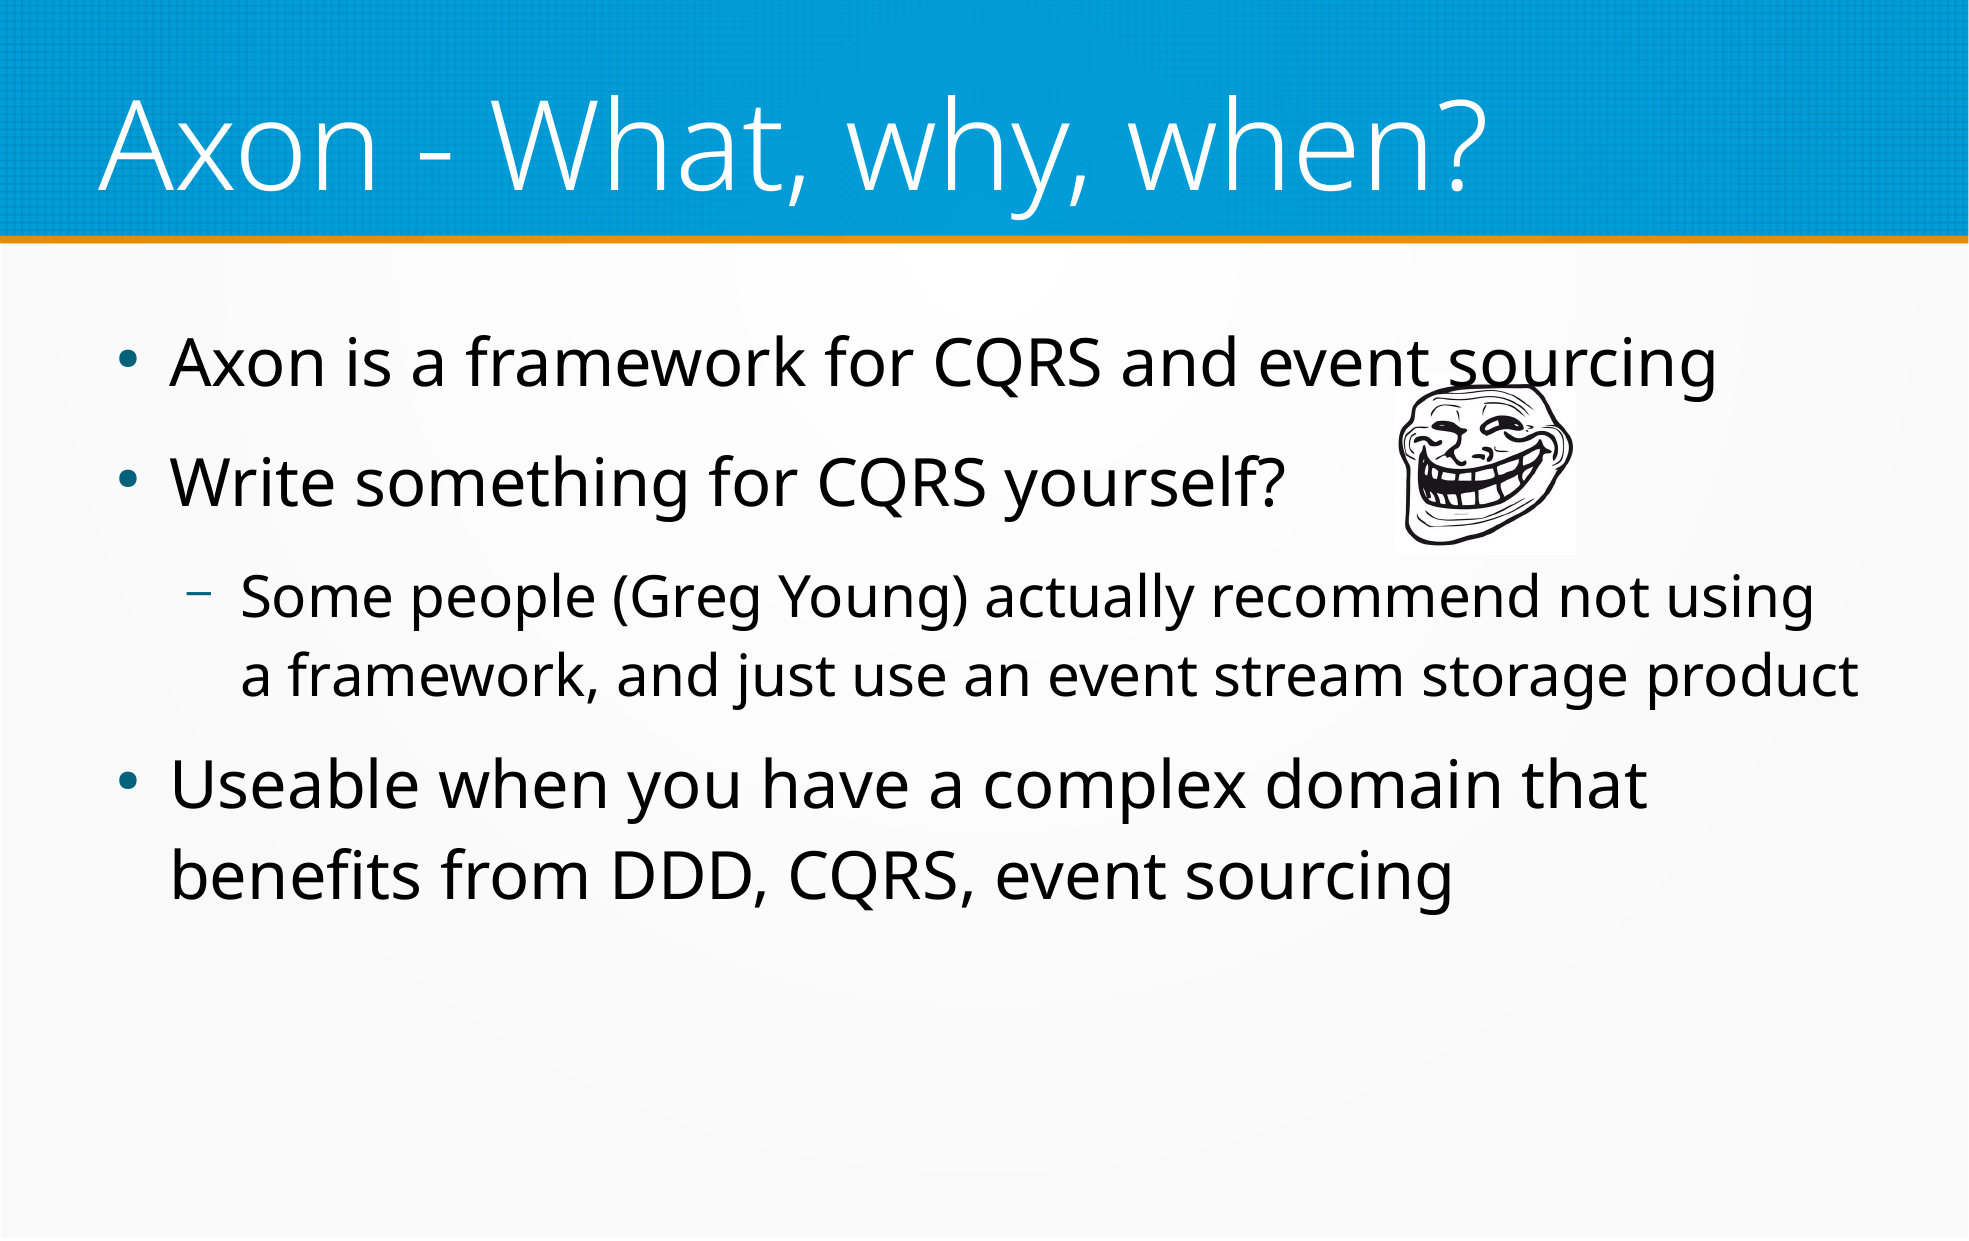

# Axon - What, why, when?
Axon is a framework for CQRS and event sourcing
Write something for CQRS yourself?
Some people (Greg Young) actually recommend not using a framework, and just use an event stream storage product
Useable when you have a complex domain that benefits from DDD, CQRS, event sourcing